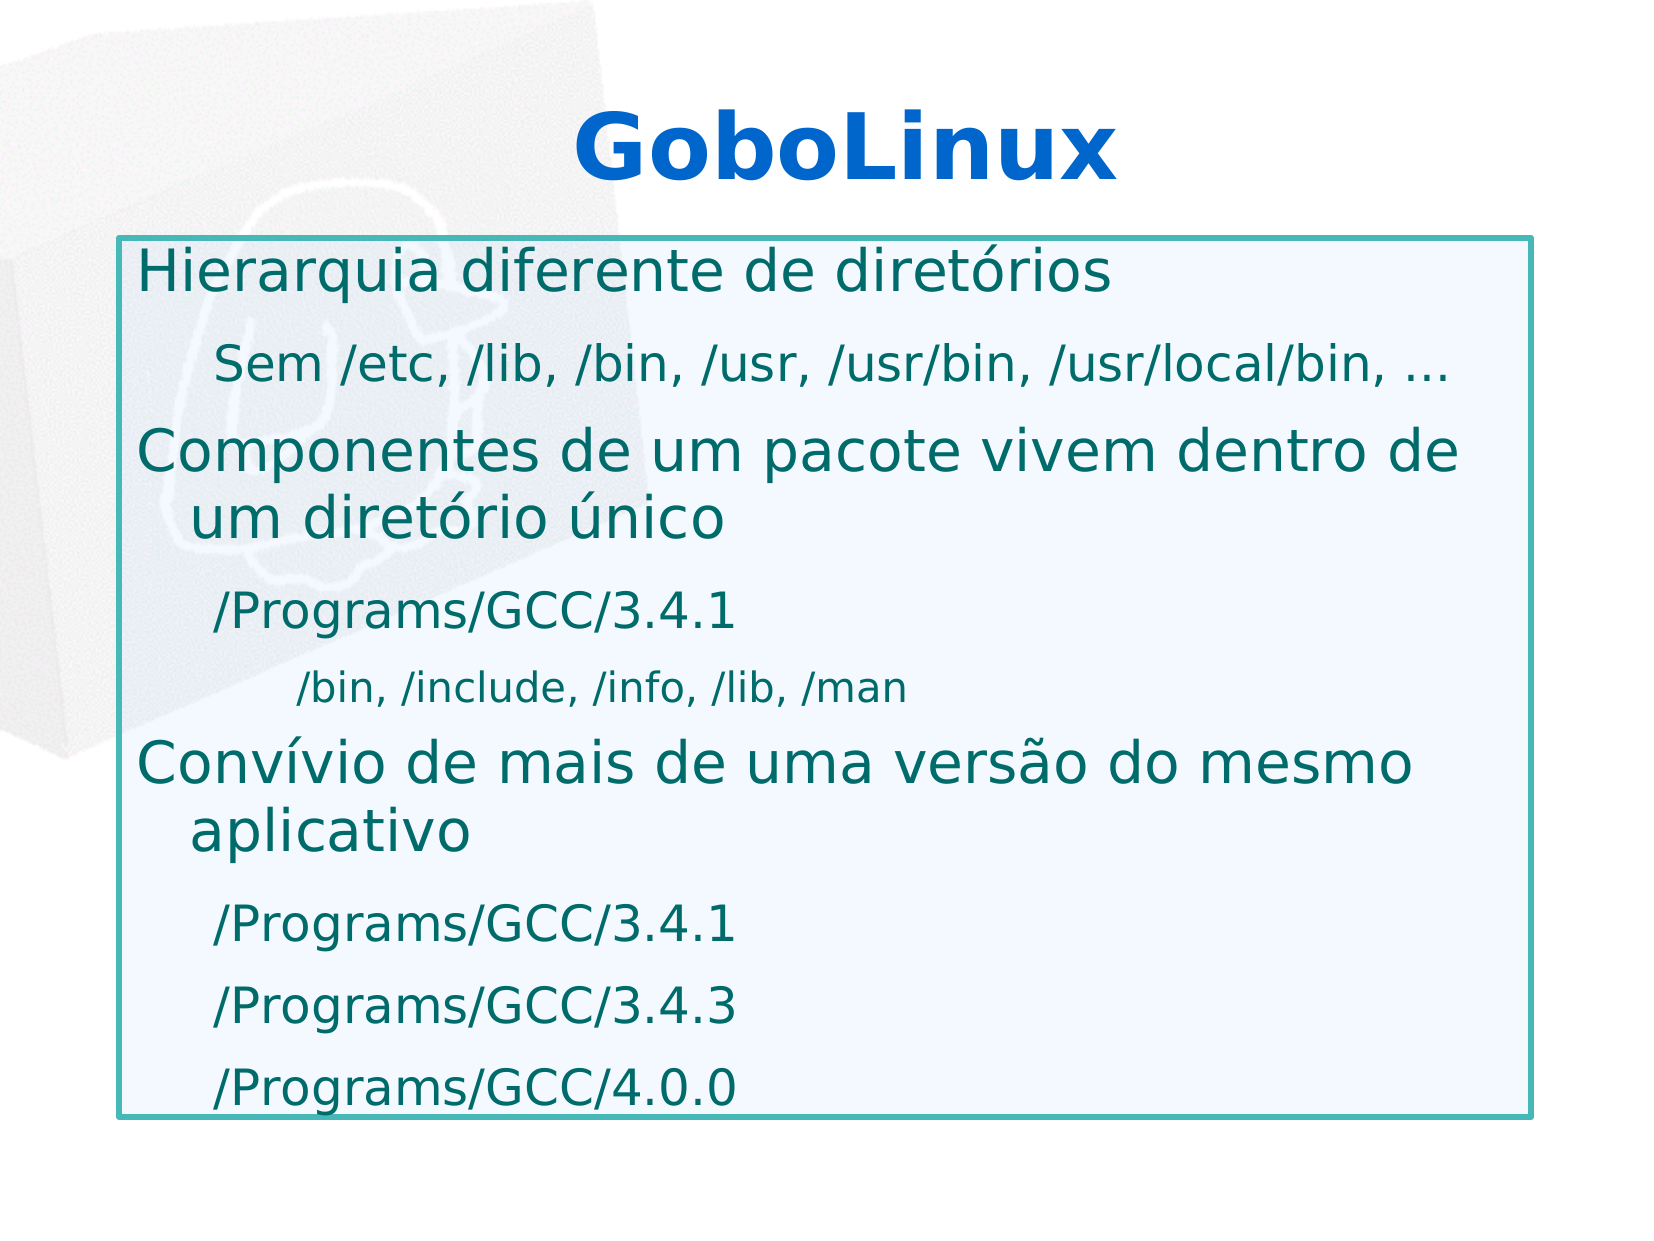

# GoboLinux
Hierarquia diferente de diretórios
Sem /etc, /lib, /bin, /usr, /usr/bin, /usr/local/bin, ...
Componentes de um pacote vivem dentro de um diretório único
/Programs/GCC/3.4.1
/bin, /include, /info, /lib, /man
Convívio de mais de uma versão do mesmo aplicativo
/Programs/GCC/3.4.1
/Programs/GCC/3.4.3
/Programs/GCC/4.0.0